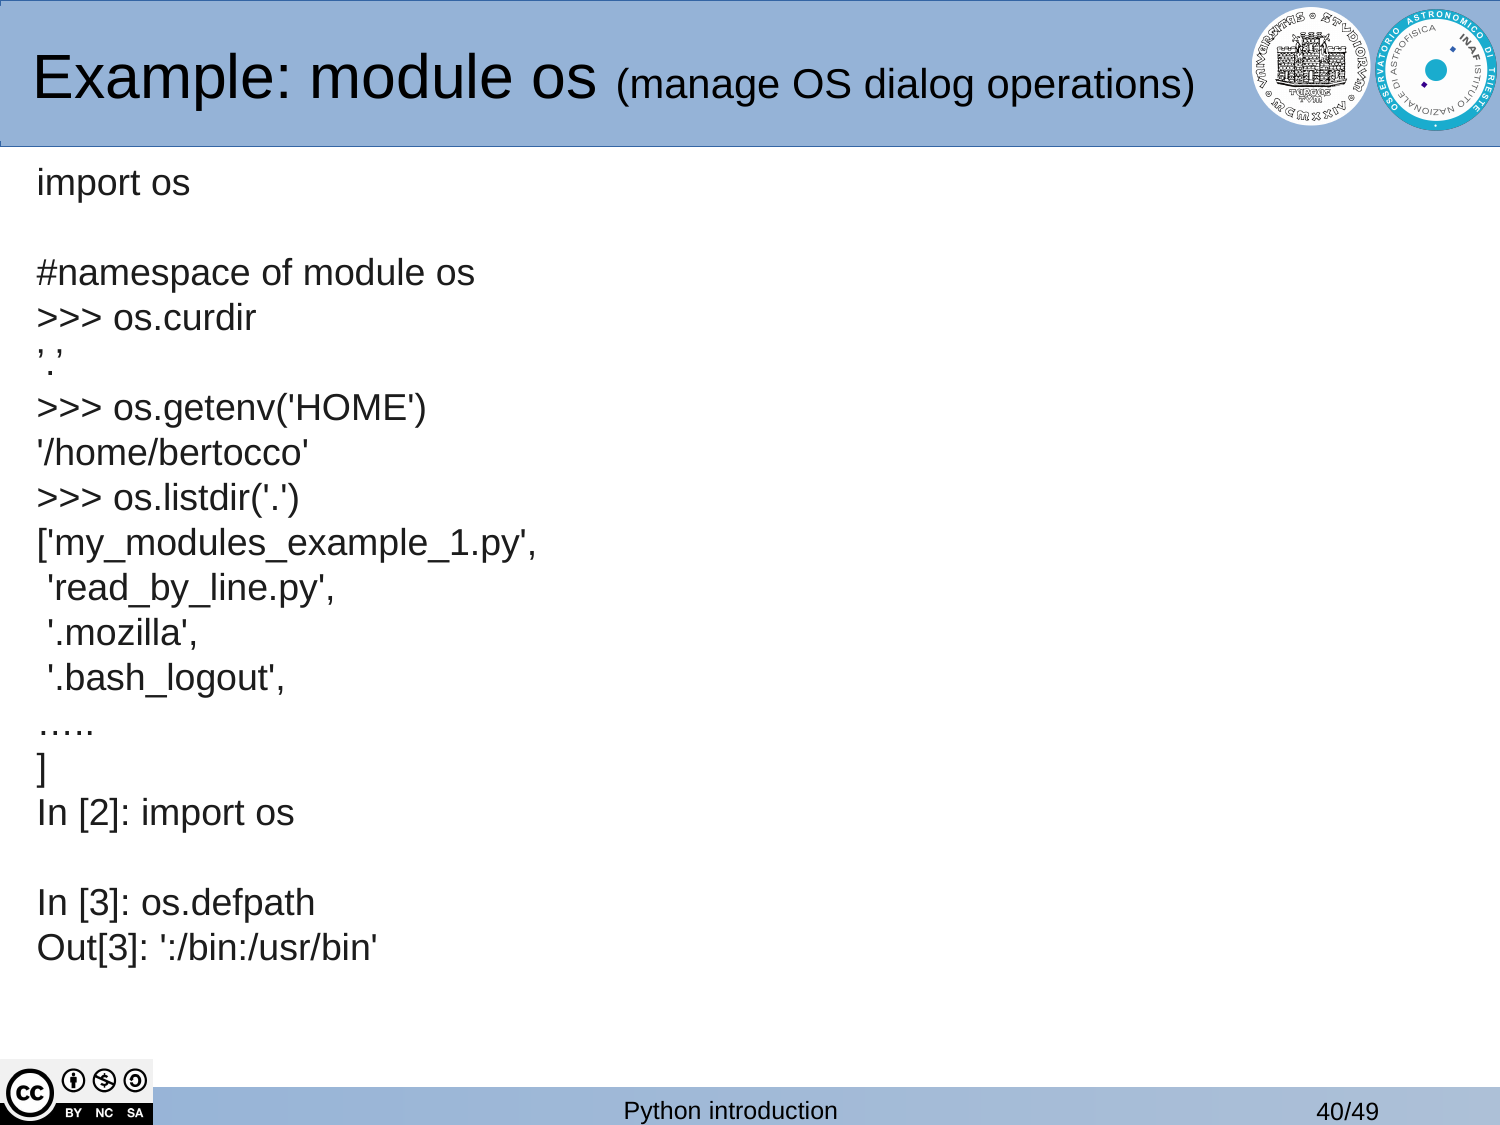

Example: module os (manage OS dialog operations)
# import os
#namespace of module os
>>> os.curdir
’.’
>>> os.getenv('HOME')
'/home/bertocco'
>>> os.listdir('.')
['my_modules_example_1.py',
 'read_by_line.py',
 '.mozilla',
 '.bash_logout',
…..
]
In [2]: import os
In [3]: os.defpath
Out[3]: ':/bin:/usr/bin'